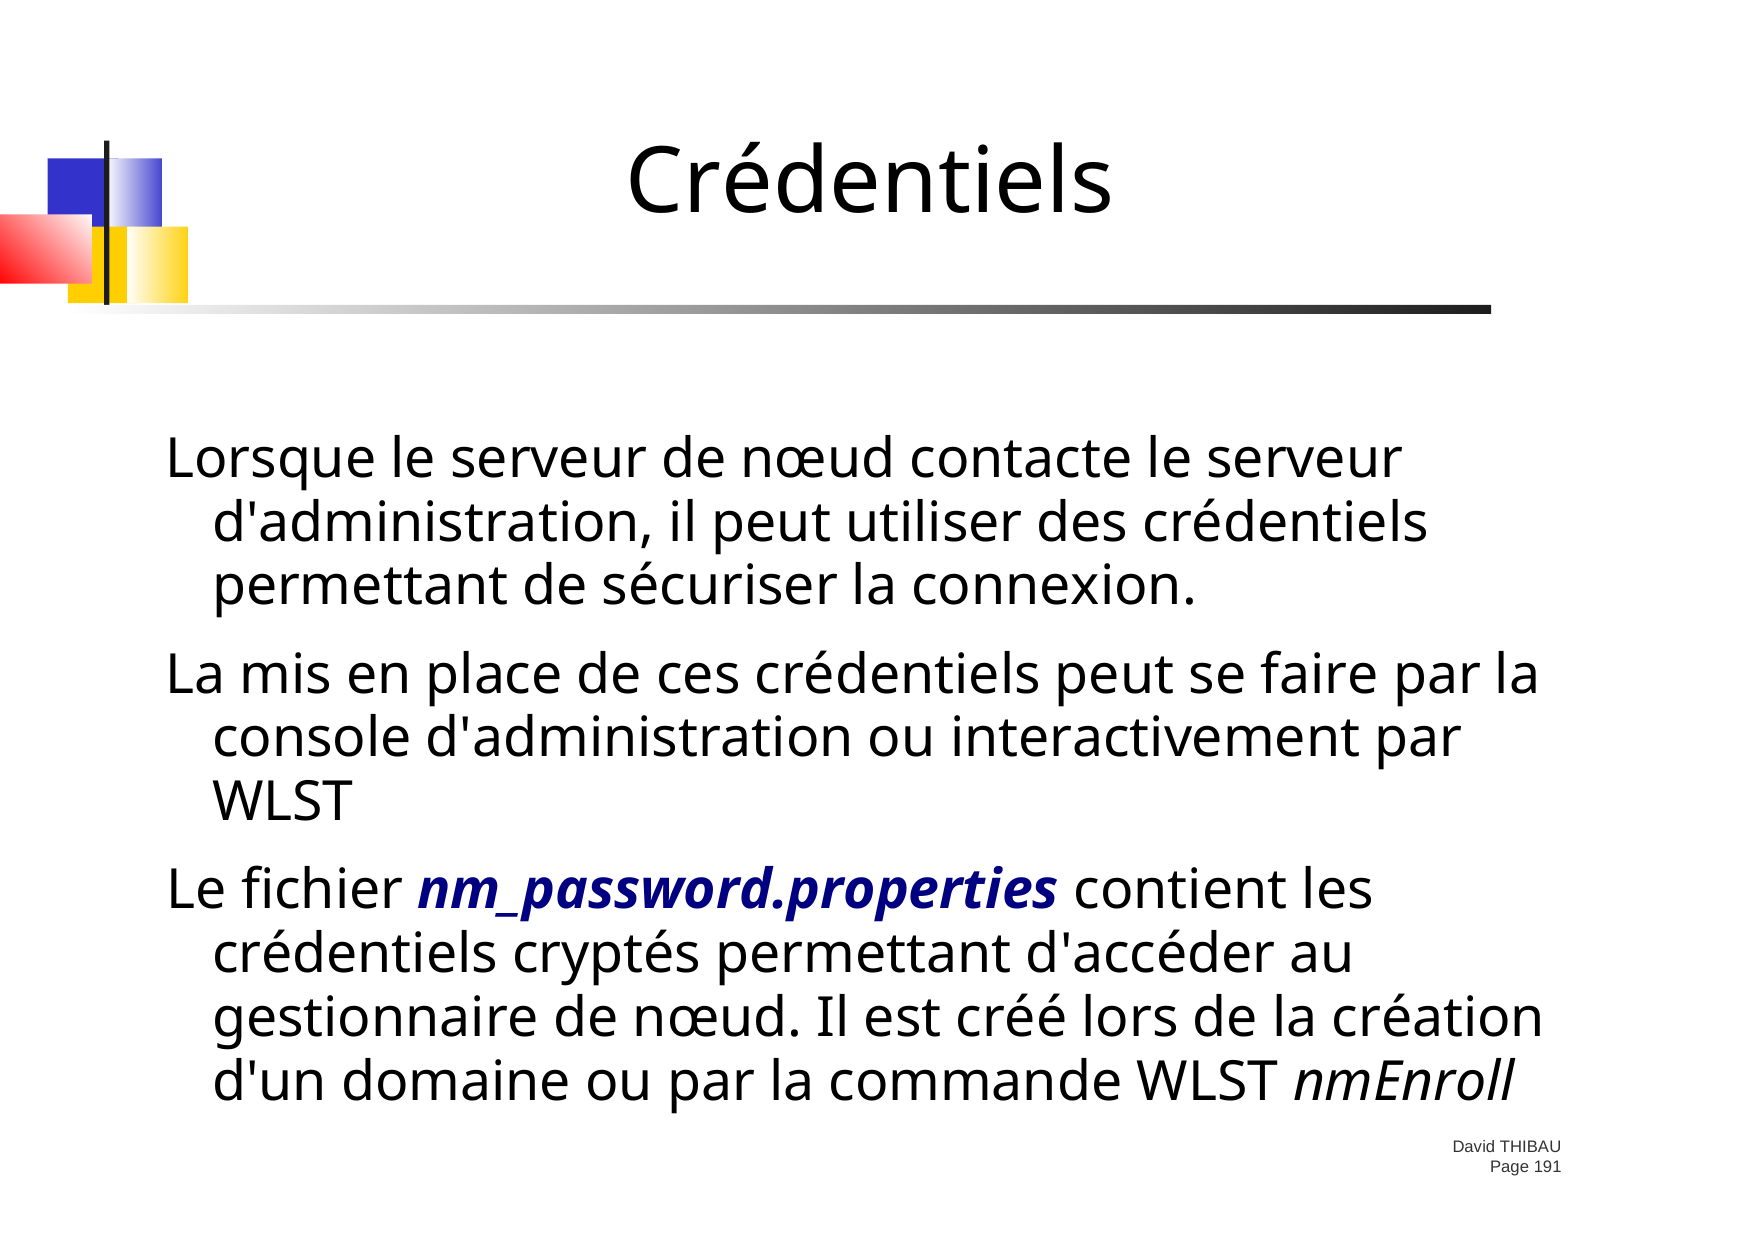

# Crédentiels
Lorsque le serveur de nœud contacte le serveur d'administration, il peut utiliser des crédentiels permettant de sécuriser la connexion.
La mis en place de ces crédentiels peut se faire par la console d'administration ou interactivement par WLST
Le fichier nm_password.properties contient les crédentiels cryptés permettant d'accéder au gestionnaire de nœud. Il est créé lors de la création d'un domaine ou par la commande WLST nmEnroll